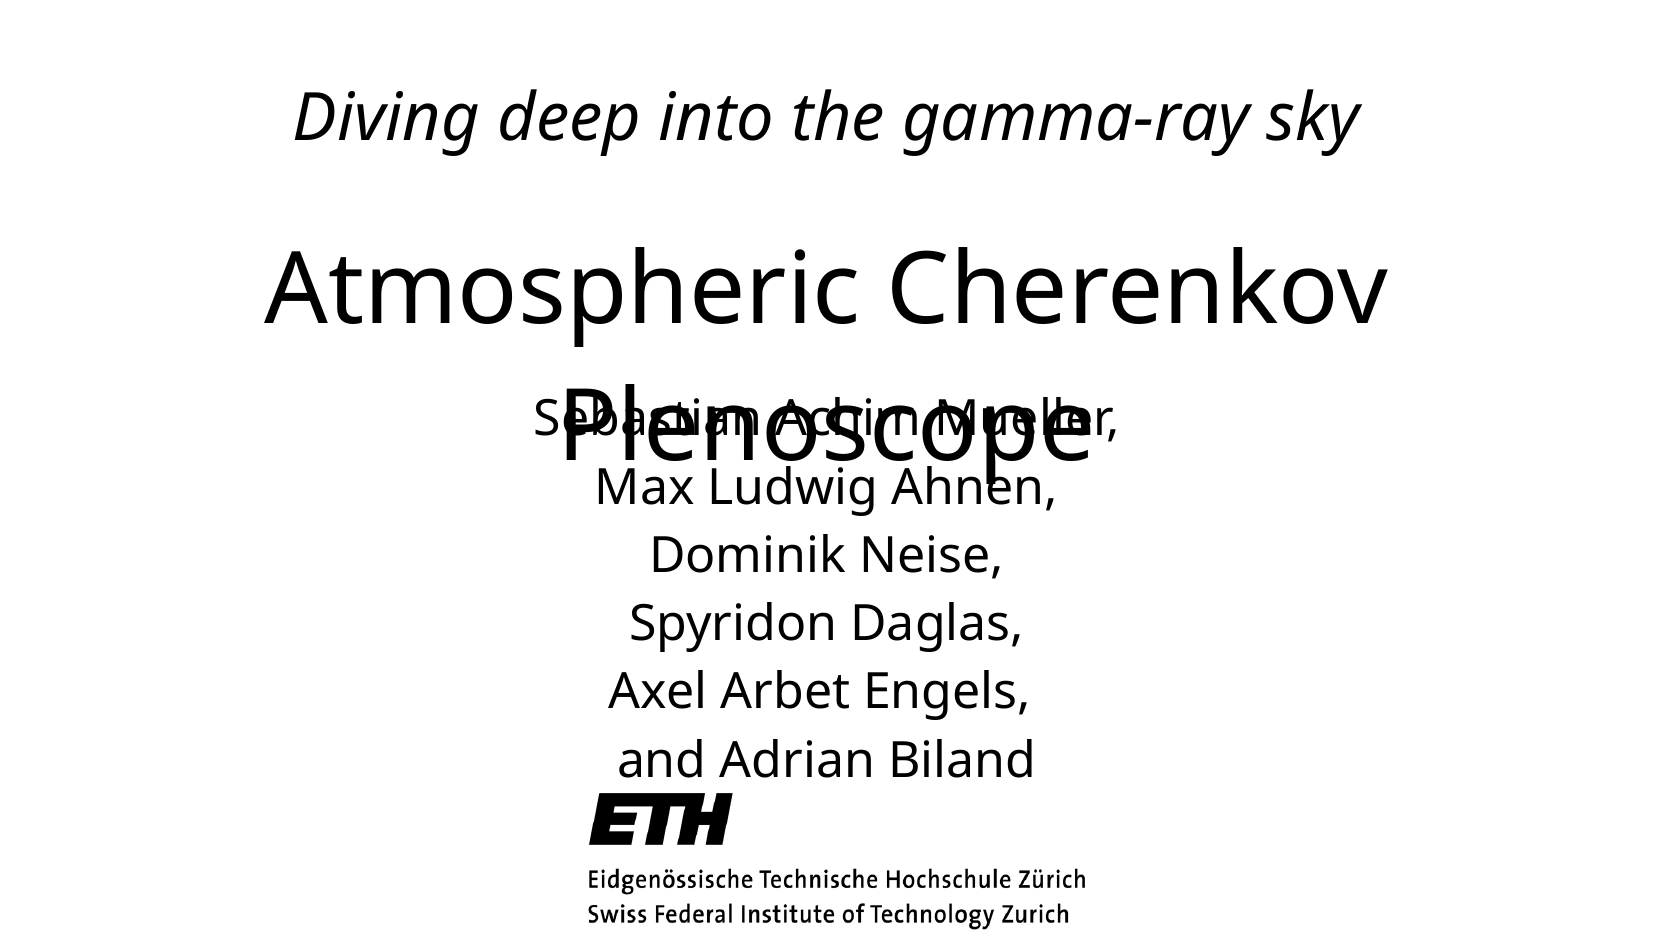

Diving deep into the gamma-ray sky
Atmospheric Cherenkov Plenoscope
Sebastian Achim Mueller,
Max Ludwig Ahnen,
Dominik Neise,
Spyridon Daglas,
Axel Arbet Engels,
and Adrian Biland